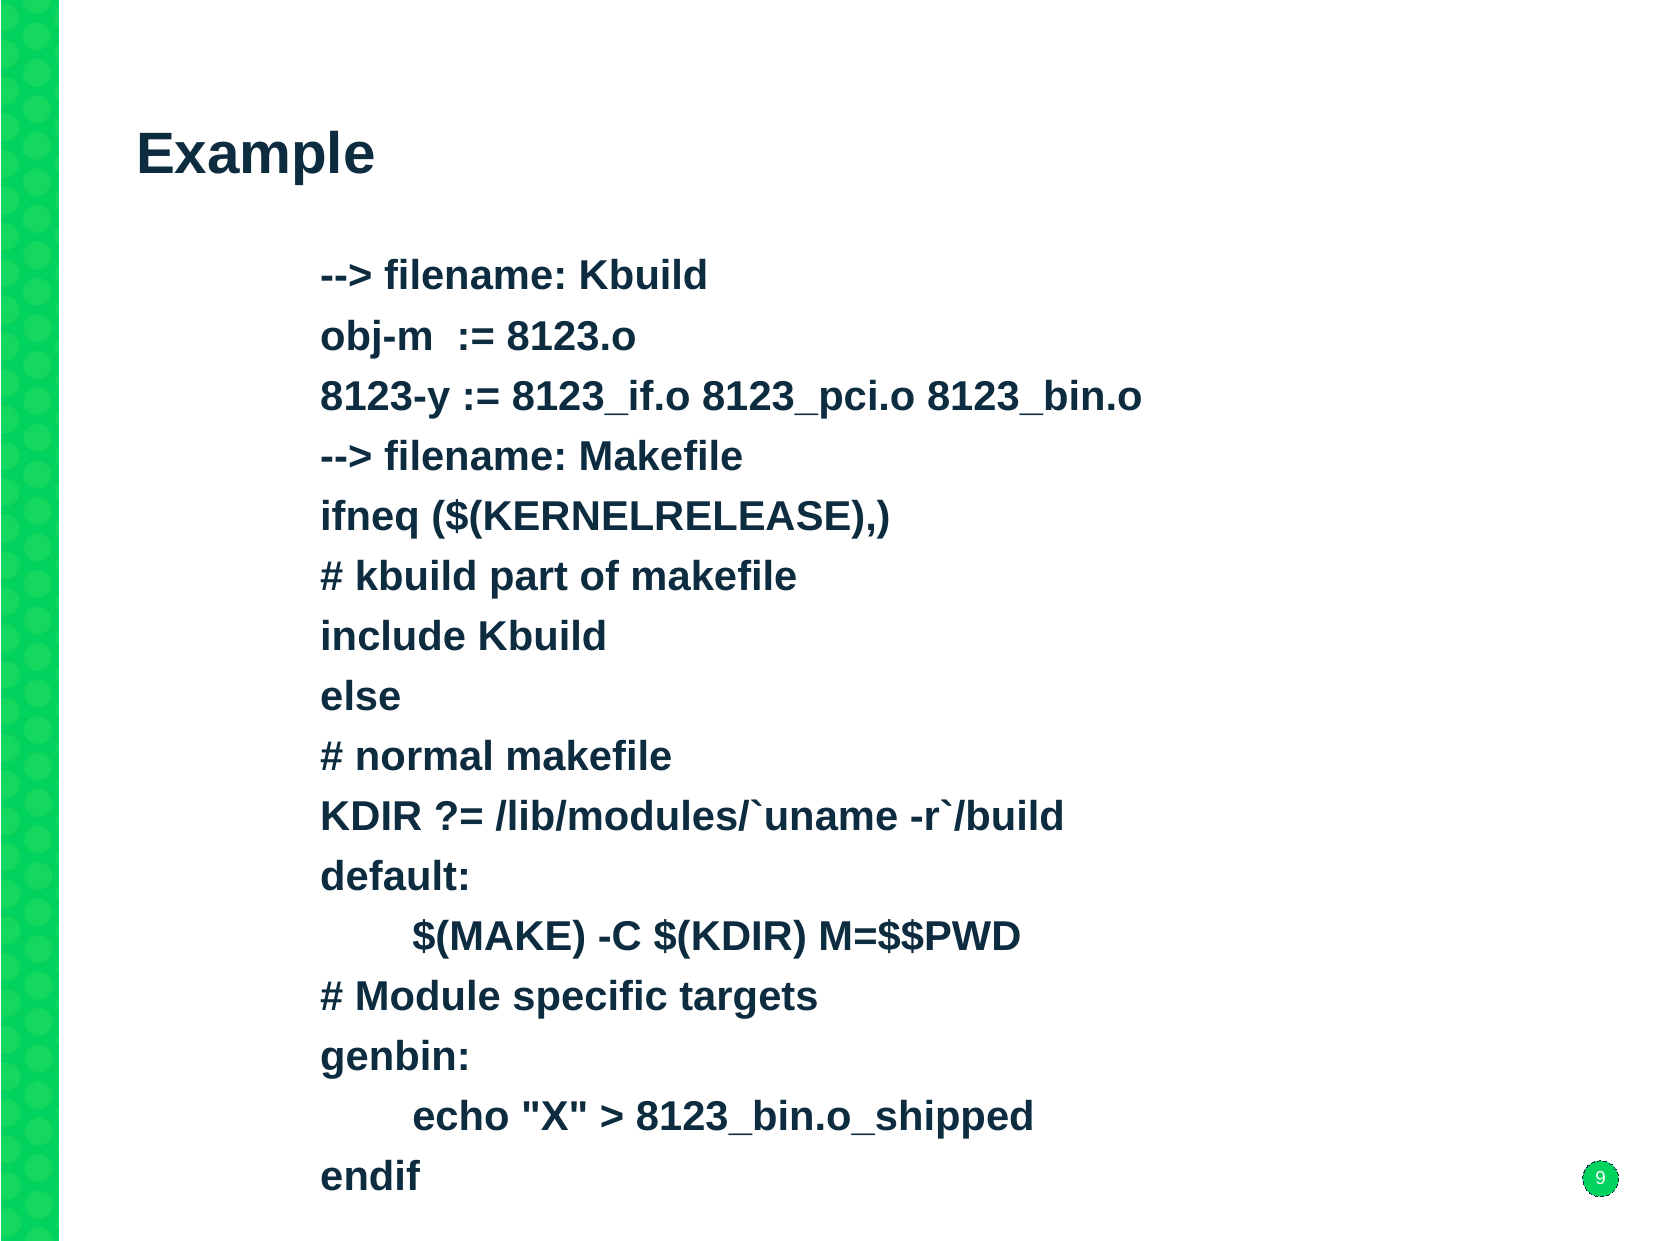

# Example
 --> filename: Kbuild
 obj-m := 8123.o
 8123-y := 8123_if.o 8123_pci.o 8123_bin.o
 --> filename: Makefile
 ifneq ($(KERNELRELEASE),)
 # kbuild part of makefile
 include Kbuild
 else
 # normal makefile
 KDIR ?= /lib/modules/`uname -r`/build
 default:
 $(MAKE) -C $(KDIR) M=$$PWD
 # Module specific targets
 genbin:
 echo "X" > 8123_bin.o_shipped
 endif
9